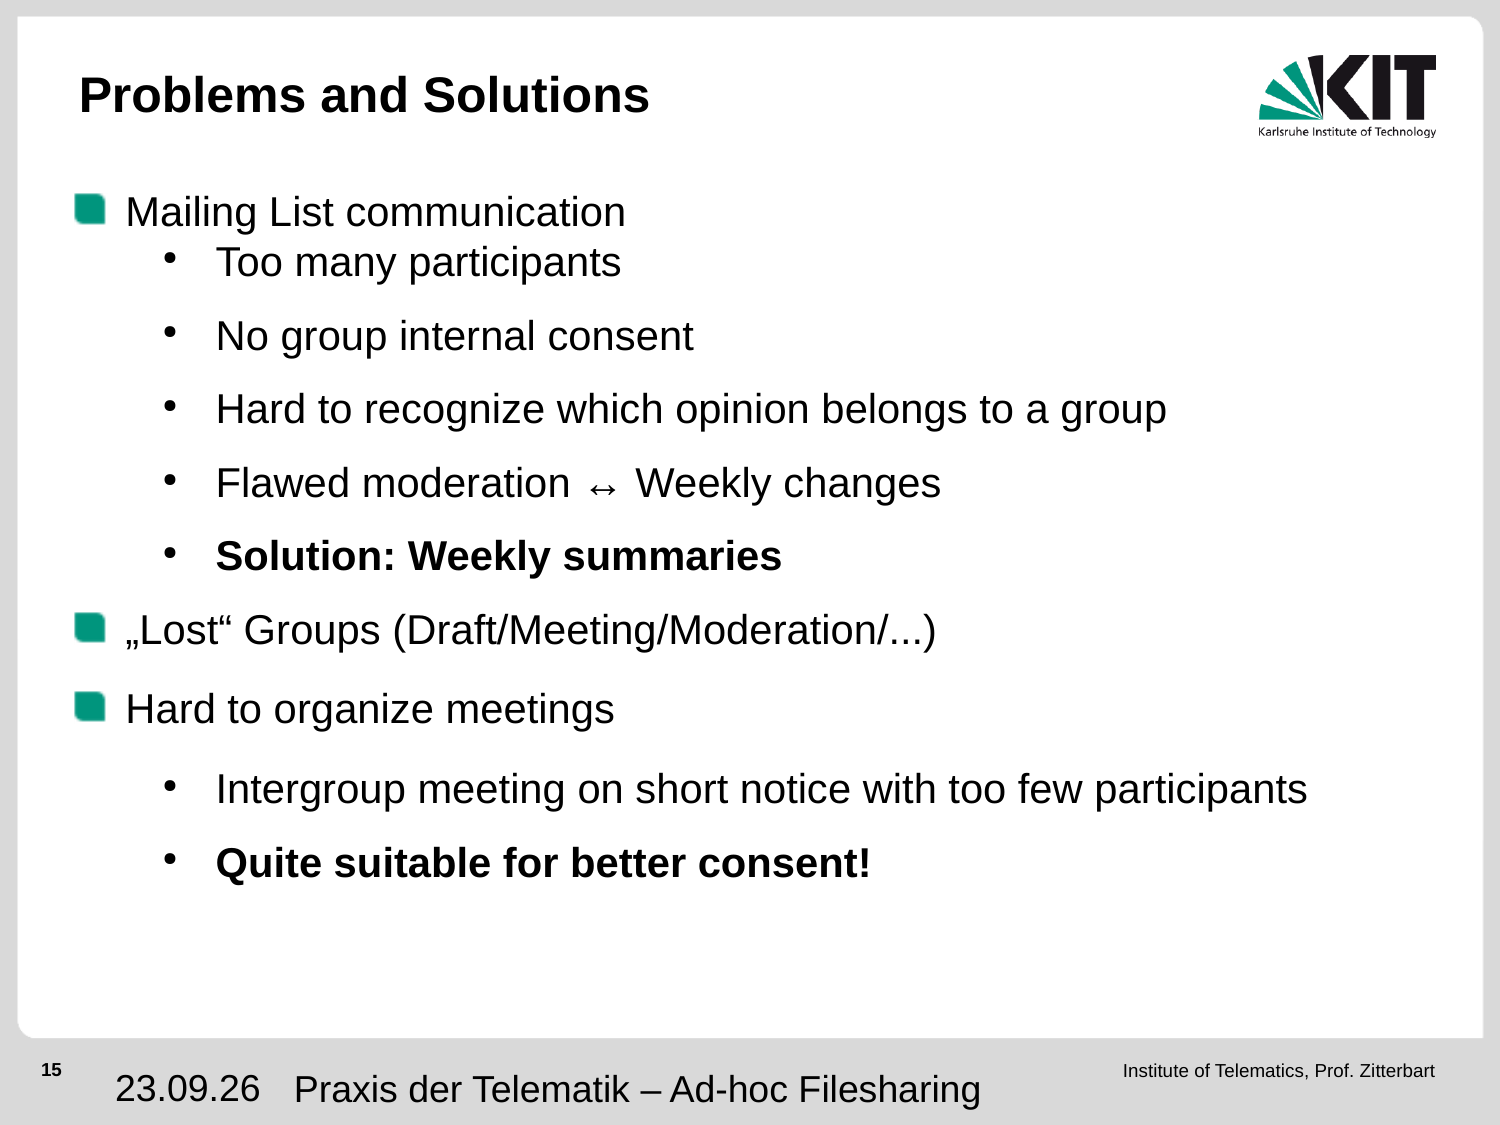

# Problems and Solutions
Mailing List communication
Too many participants
No group internal consent
Hard to recognize which opinion belongs to a group
Flawed moderation ↔ Weekly changes
Solution: Weekly summaries
„Lost“ Groups (Draft/Meeting/Moderation/...)
Hard to organize meetings
Intergroup meeting on short notice with too few participants
Quite suitable for better consent!
Praxis der Telematik – Ad-hoc Filesharing